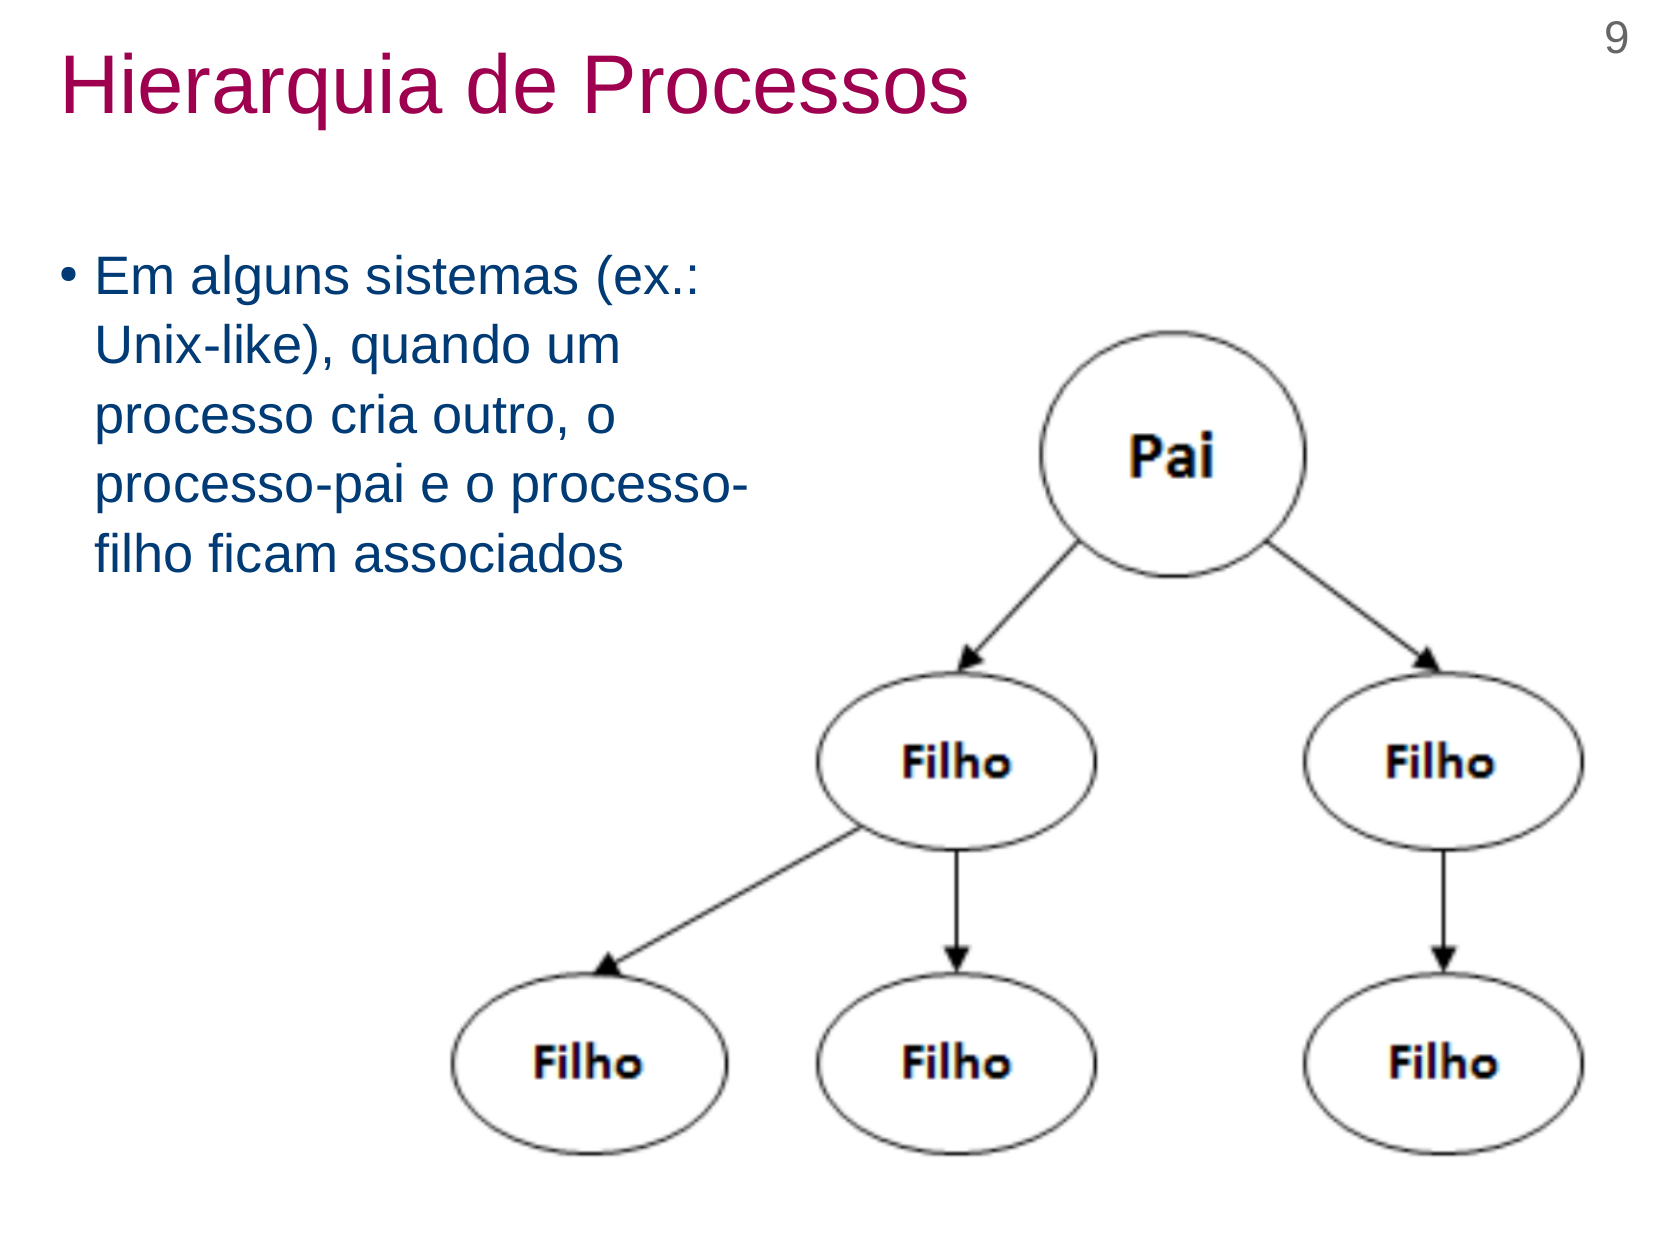

9
# Hierarquia de Processos
Em alguns sistemas (ex.: Unix-like), quando um processo cria outro, o processo-pai e o processo-filho ficam associados